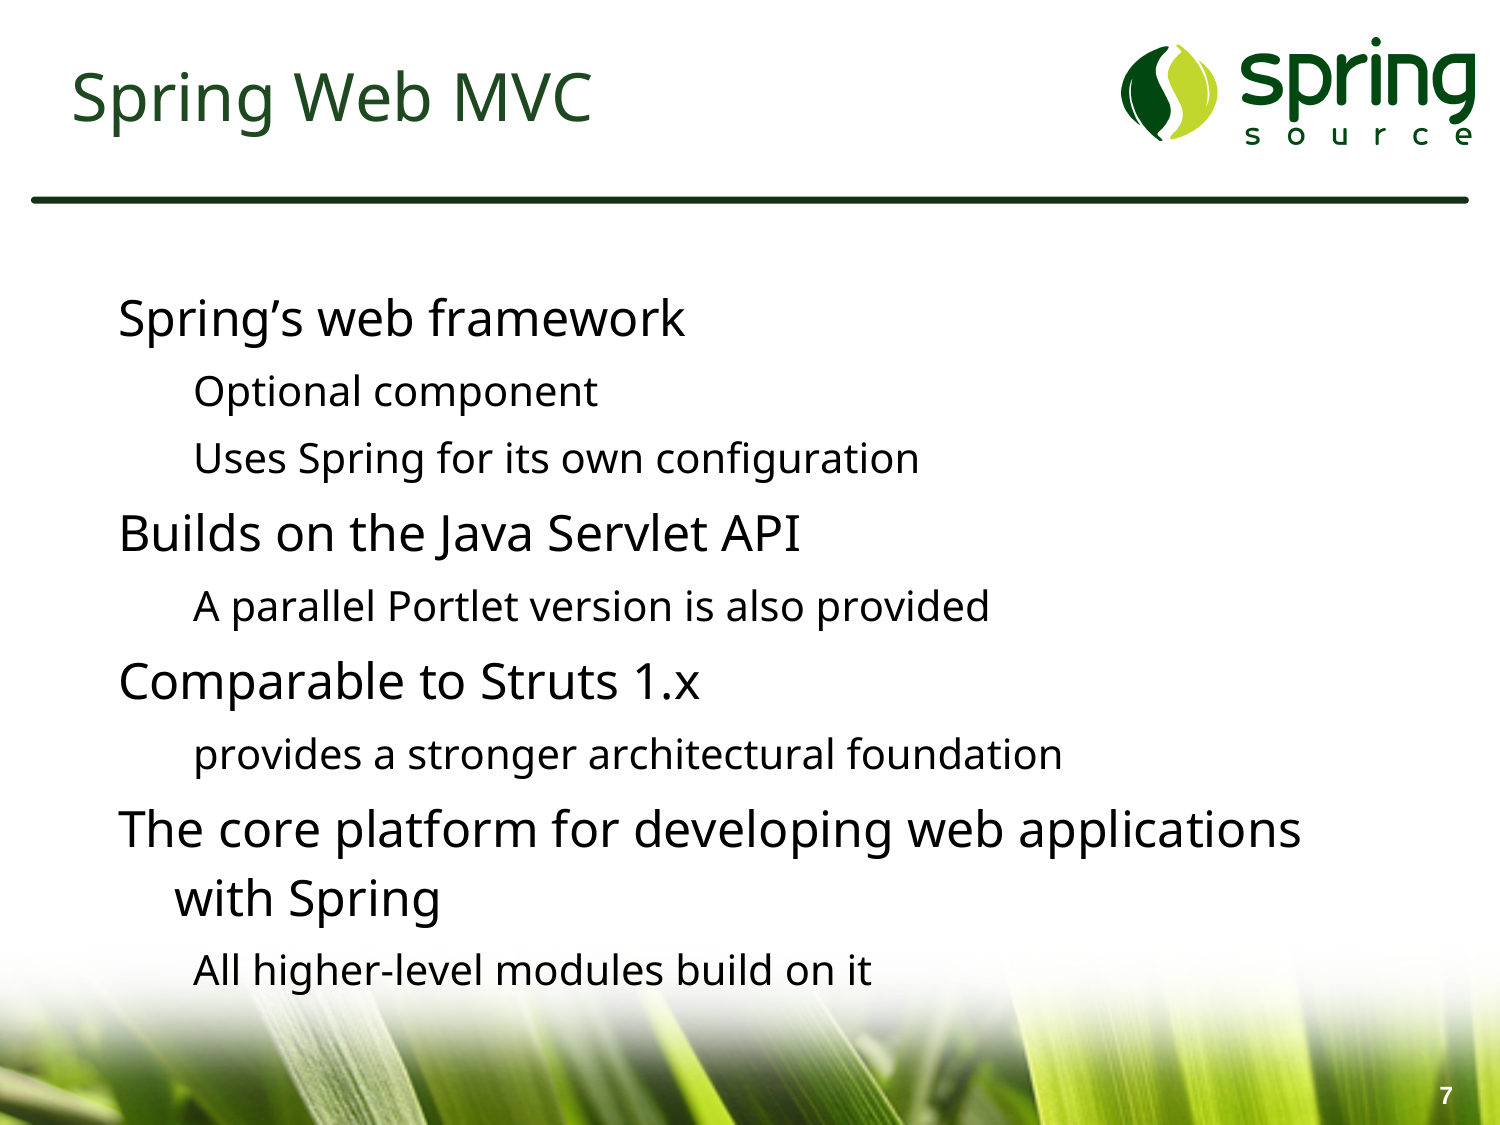

# Spring Web MVC
Spring’s web framework
Optional component
Uses Spring for its own configuration
Builds on the Java Servlet API
A parallel Portlet version is also provided
Comparable to Struts 1.x
provides a stronger architectural foundation
The core platform for developing web applications with Spring
All higher-level modules build on it